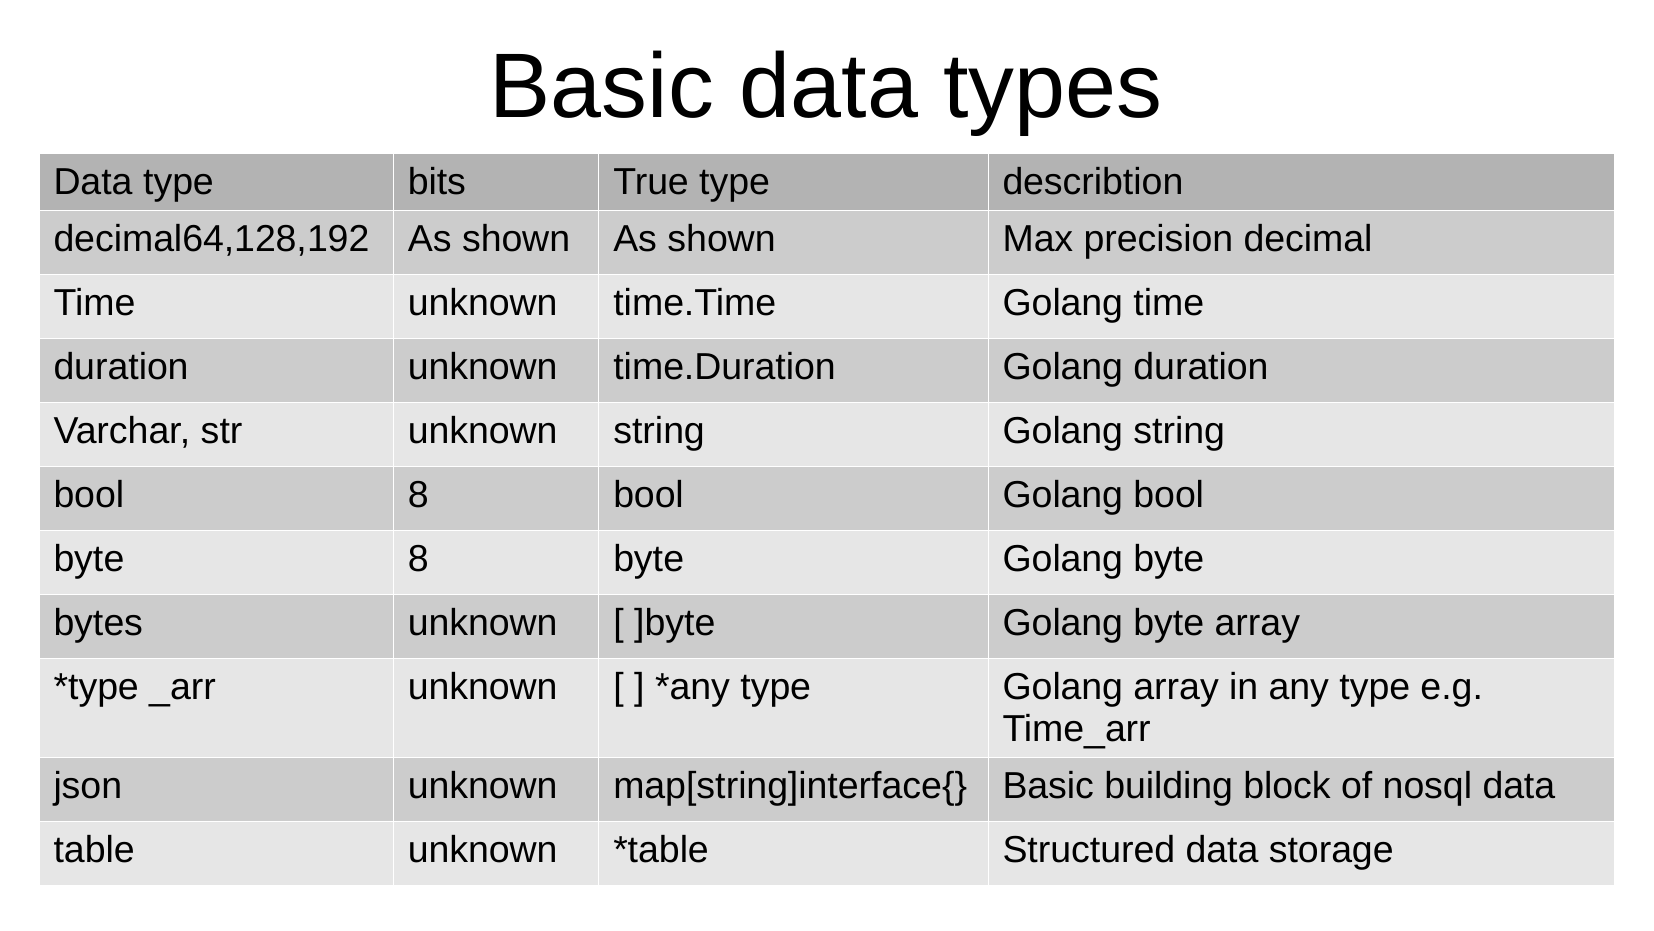

# Basic data types
| Data type | bits | True type | describtion |
| --- | --- | --- | --- |
| decimal64,128,192 | As shown | As shown | Max precision decimal |
| Time | unknown | time.Time | Golang time |
| duration | unknown | time.Duration | Golang duration |
| Varchar, str | unknown | string | Golang string |
| bool | 8 | bool | Golang bool |
| byte | 8 | byte | Golang byte |
| bytes | unknown | [ ]byte | Golang byte array |
| \*type \_arr | unknown | [ ] \*any type | Golang array in any type e.g. Time\_arr |
| json | unknown | map[string]interface{} | Basic building block of nosql data |
| table | unknown | \*table | Structured data storage |